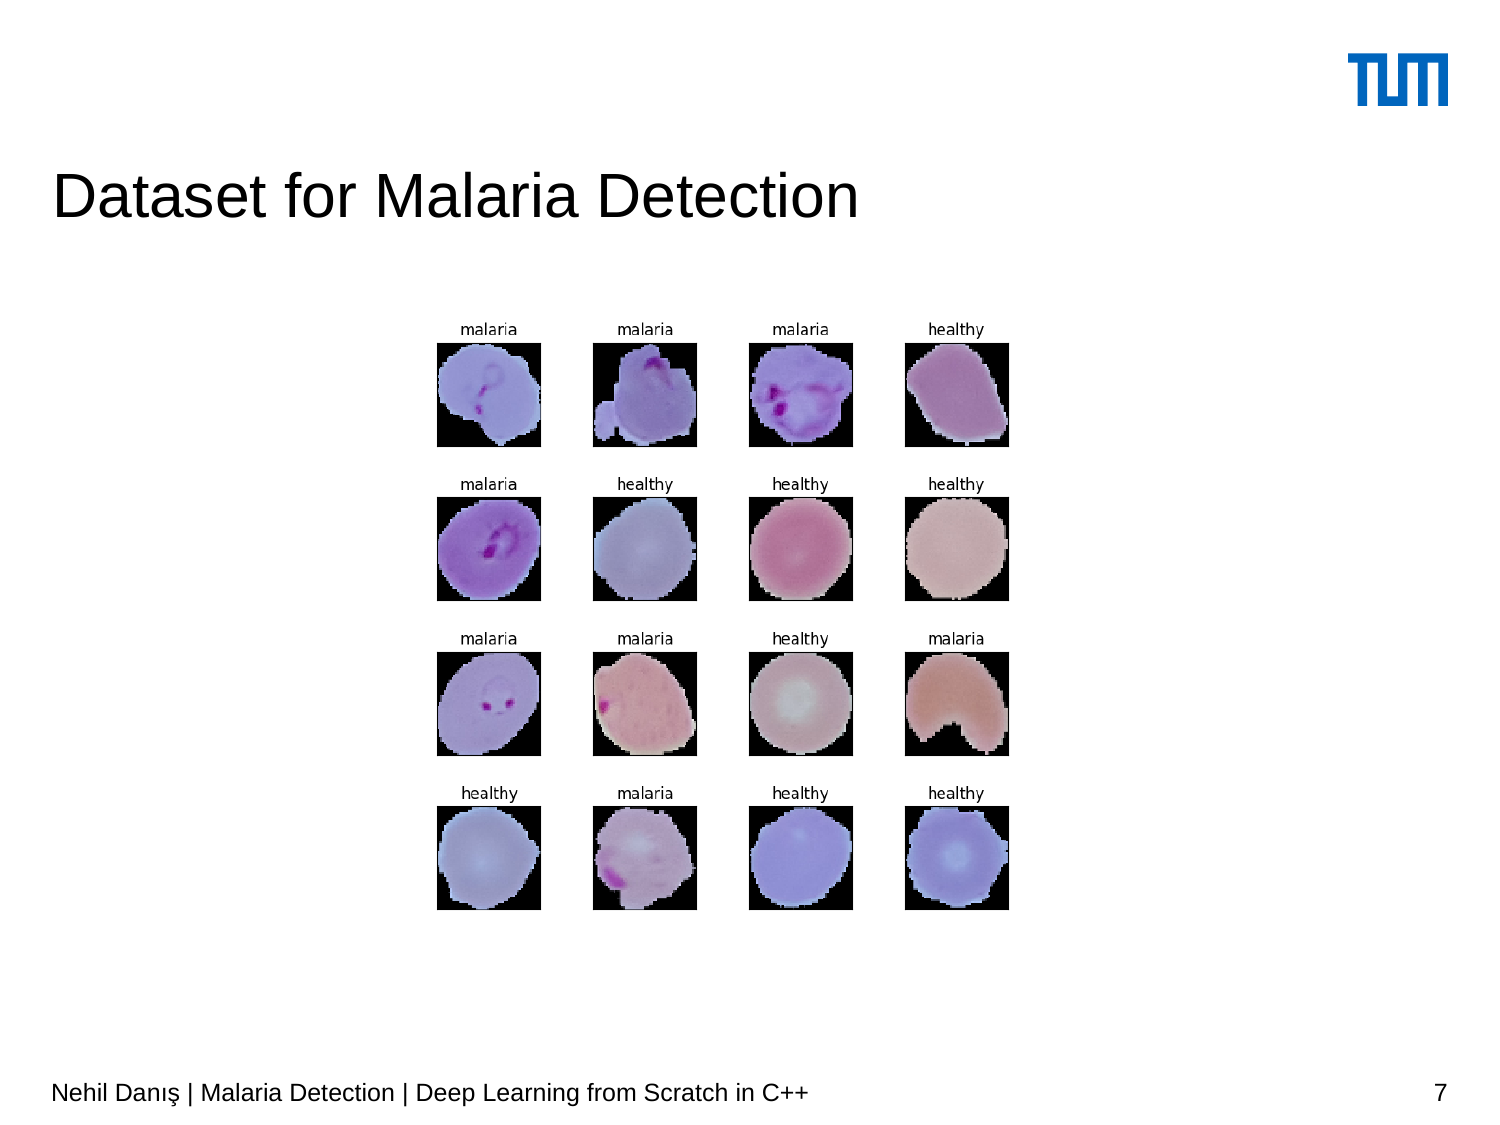

# Dataset for Malaria Detection
Nehil Danış | Malaria Detection | Deep Learning from Scratch in C++